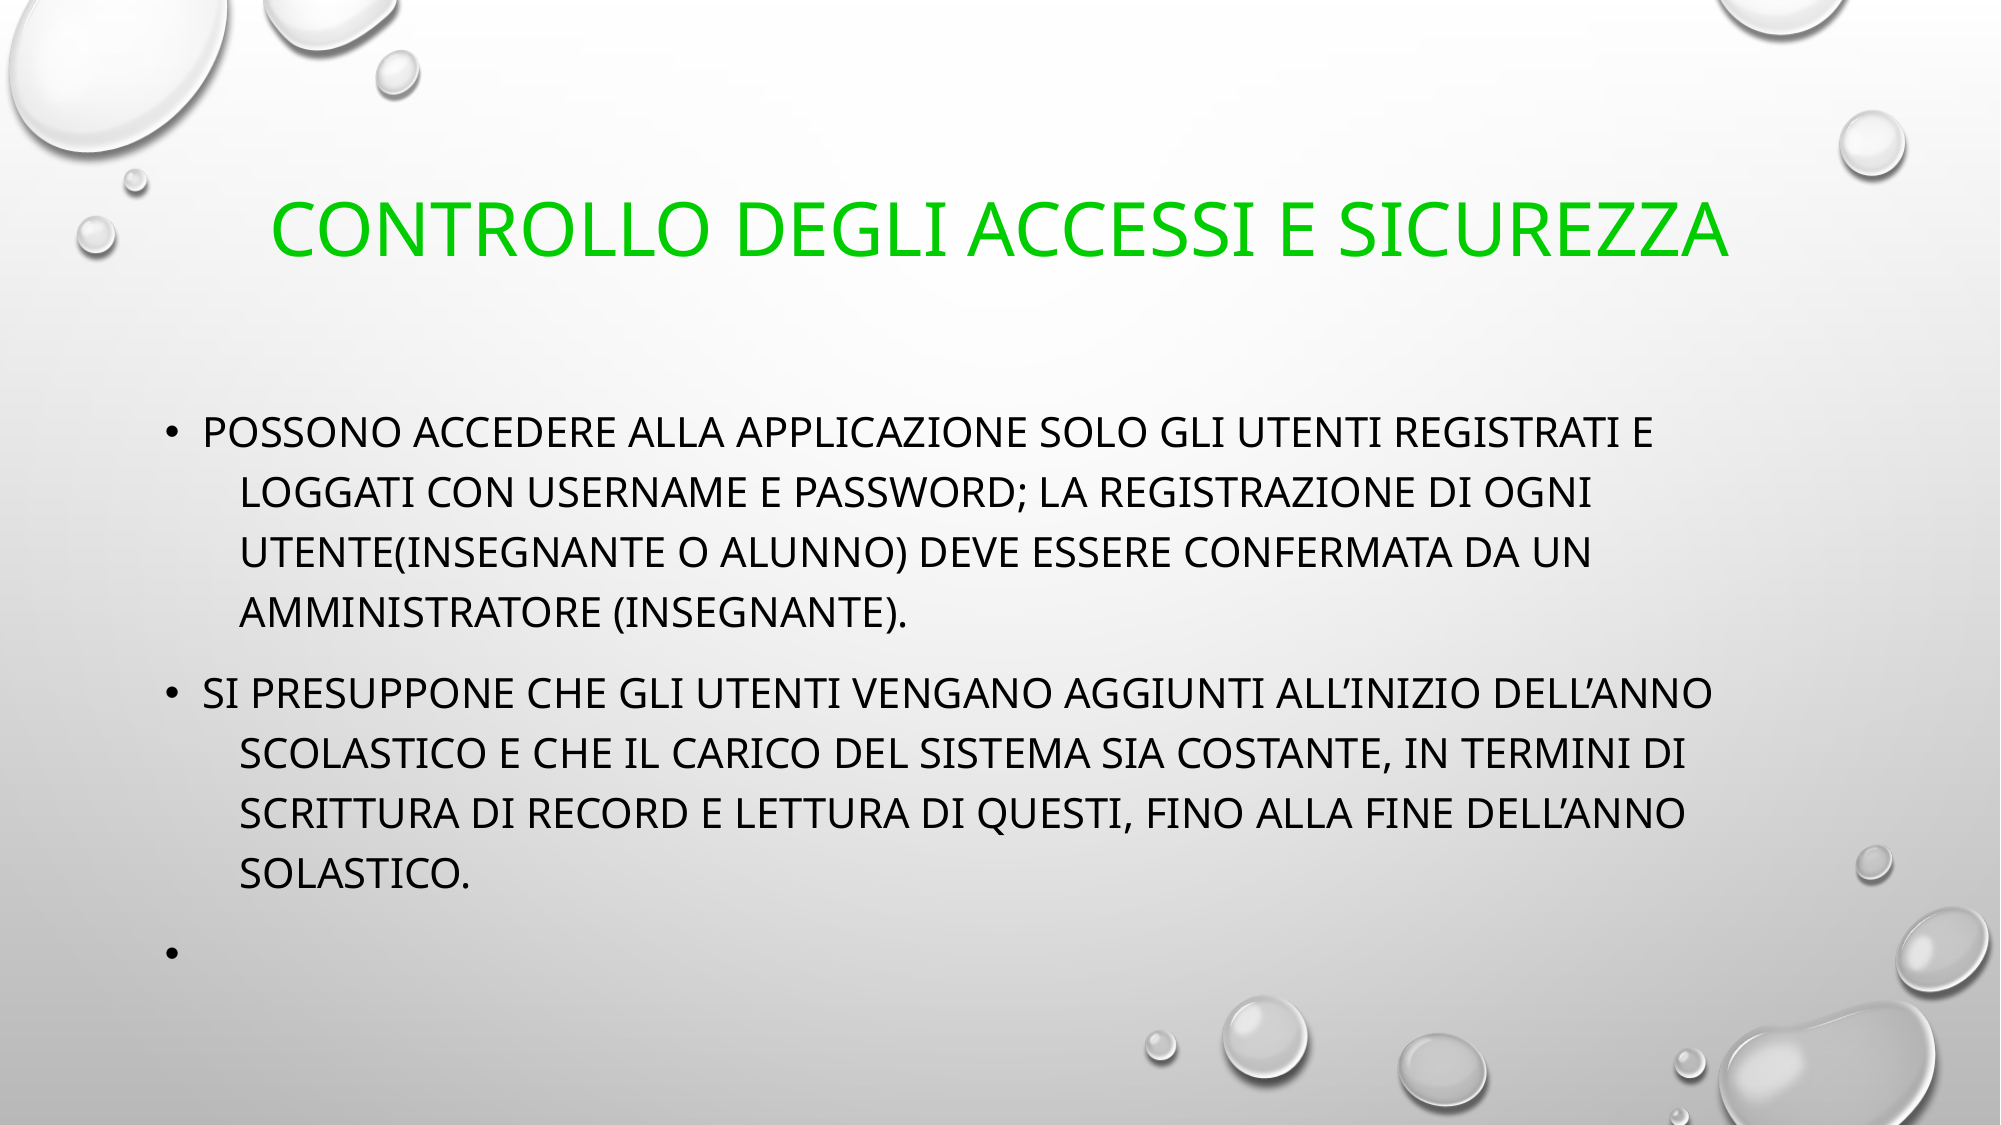

# Controllo degli accessi e Sicurezza
Possono accedere alla applicazione solo gli utenti registrati e loggati con username e password; la registrazione di ogni utente(insegnante o alunno) deve essere confermata da un amministratore (insegnante).
Si presuppone che gli utenti vengano aggiunti all’inizio dell’anno scolastico e che il carico del sistema sia costante, in termini di scrittura di record e lettura di questi, fino alla fine dell’anno solastico.